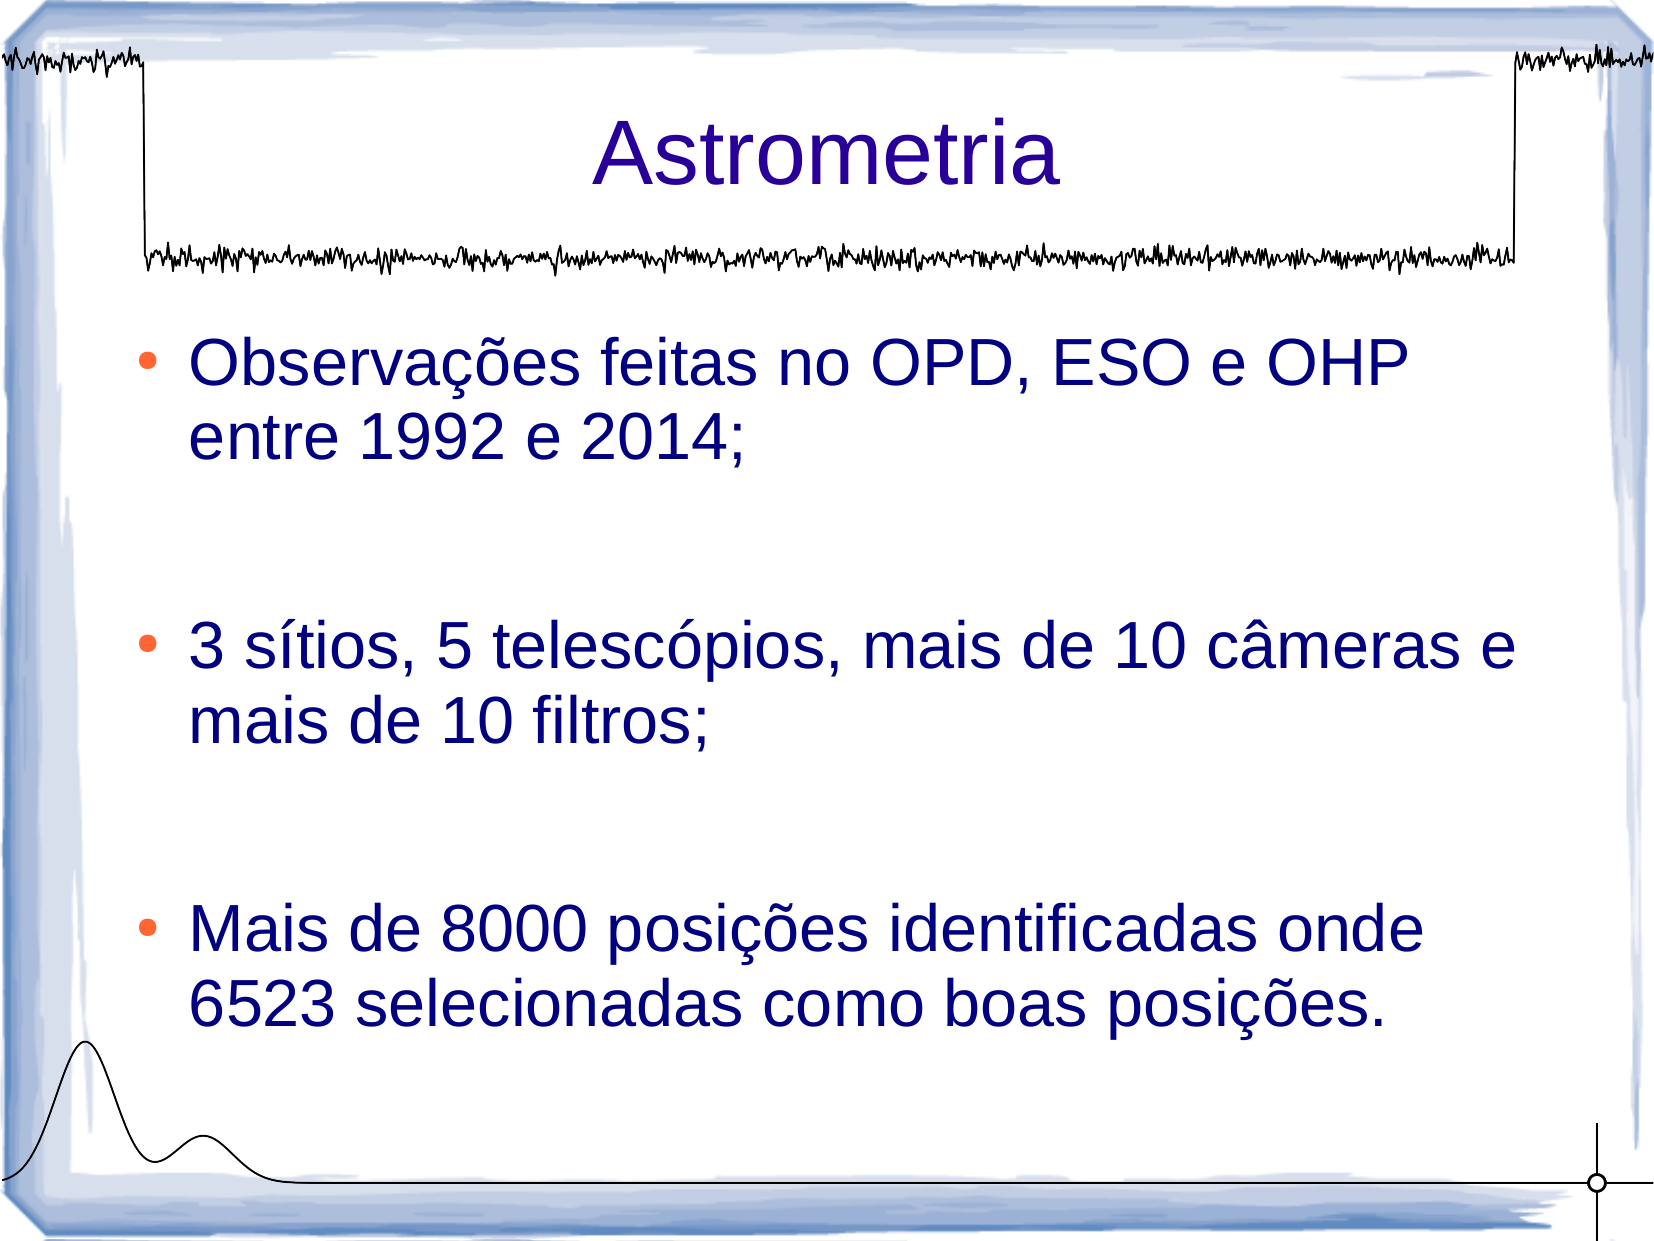

# Astrometria
Observações feitas no OPD, ESO e OHP entre 1992 e 2014;
3 sítios, 5 telescópios, mais de 10 câmeras e mais de 10 filtros;
Mais de 8000 posições identificadas onde 6523 selecionadas como boas posições.